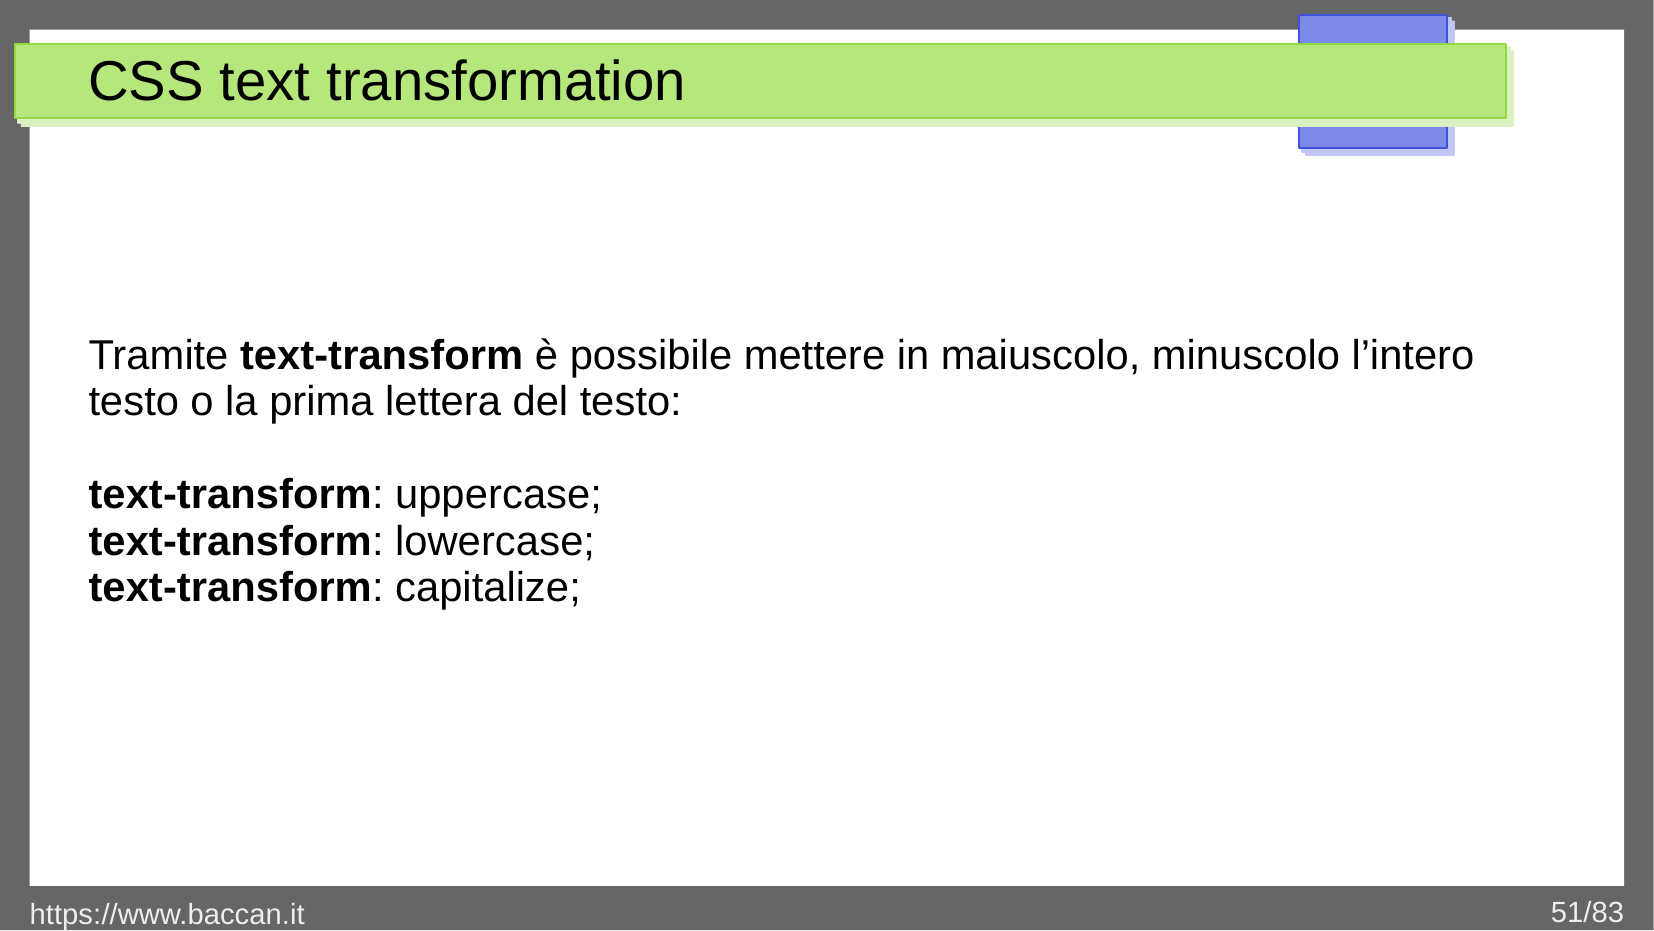

# CSS text transformation
Tramite text-transform è possibile mettere in maiuscolo, minuscolo l’intero testo o la prima lettera del testo:
text-transform: uppercase;
text-transform: lowercase;
text-transform: capitalize;
51
https://www.baccan.it